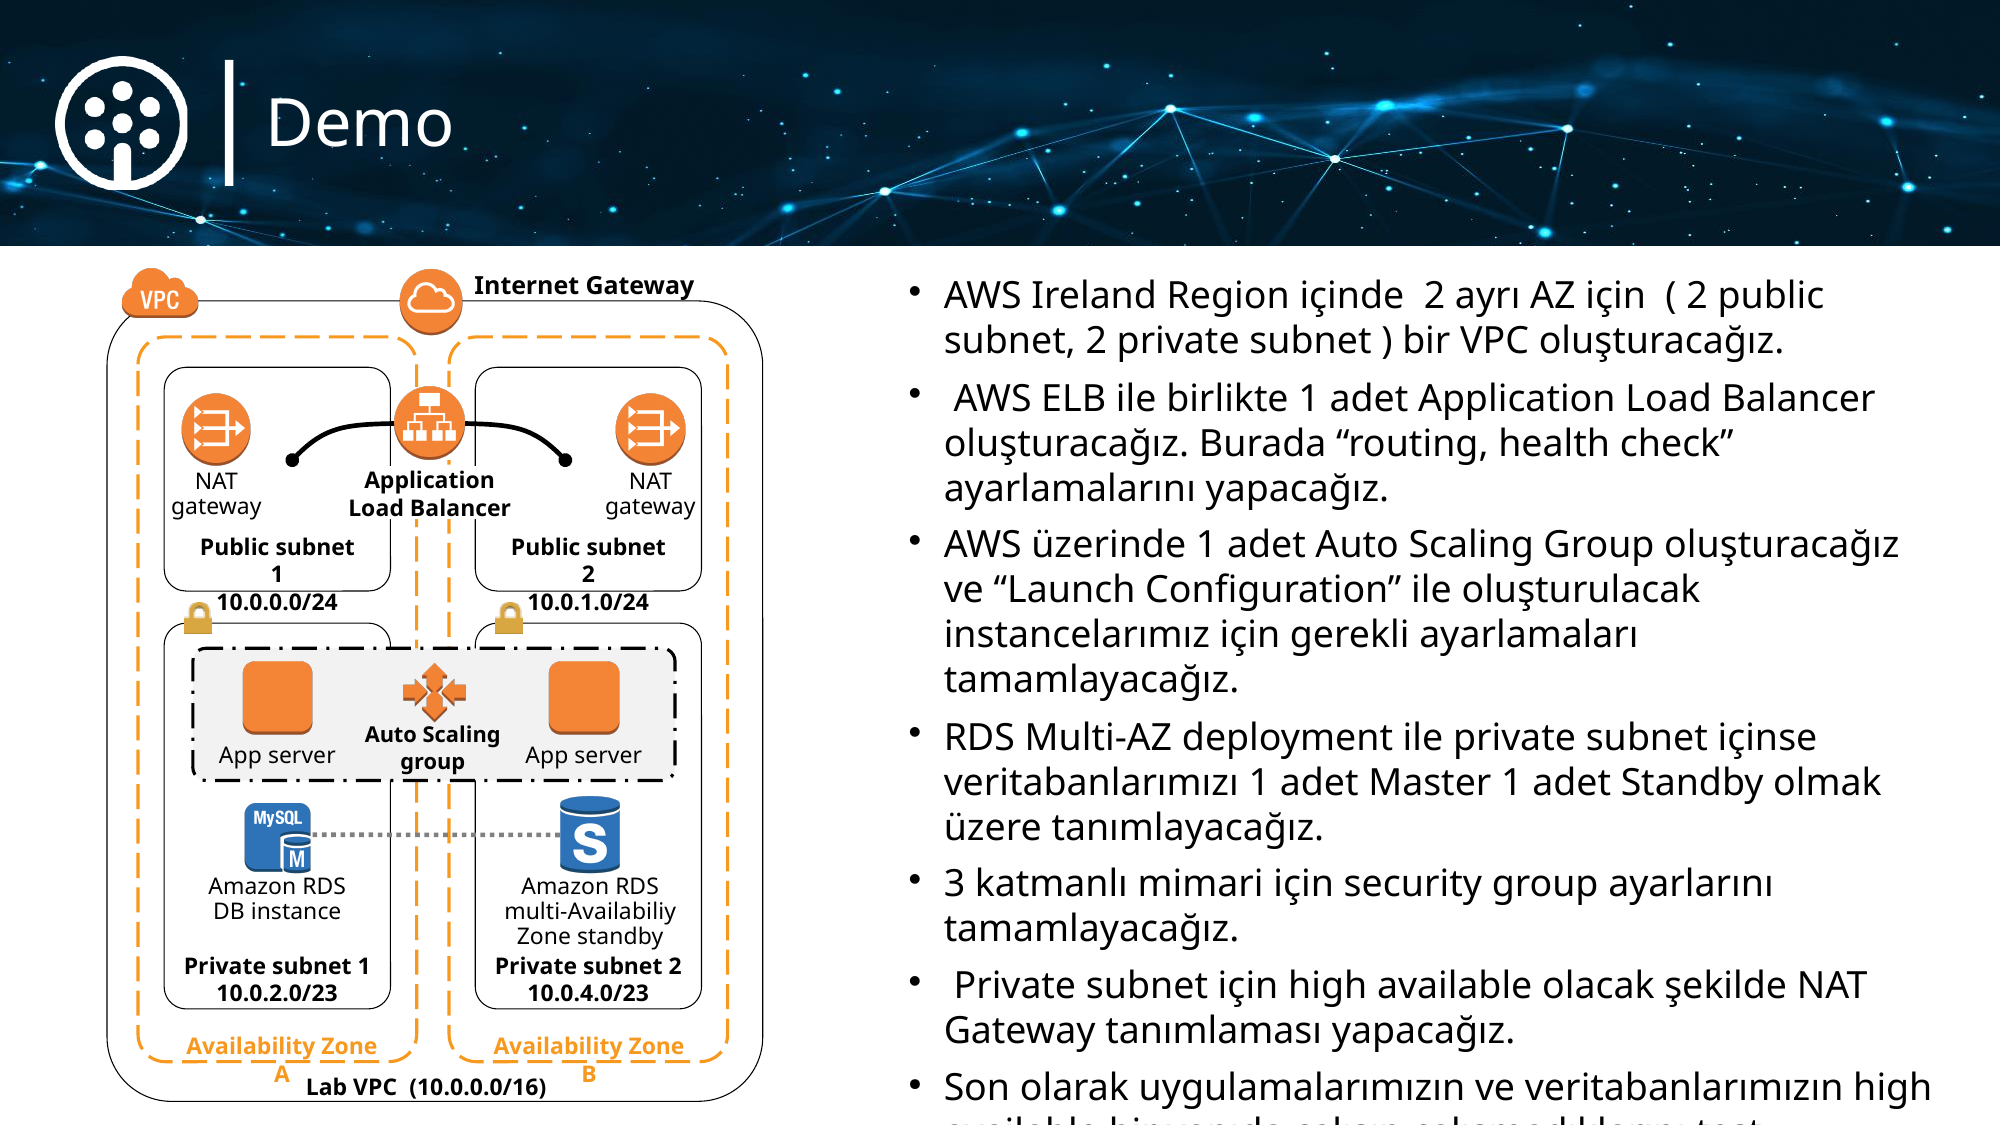

Demo
Internet Gateway
AWS Ireland Region içinde 2 ayrı AZ için ( 2 public subnet, 2 private subnet ) bir VPC oluşturacağız.
 AWS ELB ile birlikte 1 adet Application Load Balancer oluşturacağız. Burada “routing, health check” ayarlamalarını yapacağız.
AWS üzerinde 1 adet Auto Scaling Group oluşturacağız ve “Launch Configuration” ile oluşturulacak instancelarımız için gerekli ayarlamaları tamamlayacağız.
RDS Multi-AZ deployment ile private subnet içinse veritabanlarımızı 1 adet Master 1 adet Standby olmak üzere tanımlayacağız.
3 katmanlı mimari için security group ayarlarını tamamlayacağız.
 Private subnet için high available olacak şekilde NAT Gateway tanımlaması yapacağız.
Son olarak uygulamalarımızın ve veritabanlarımızın high available bir yapıda çalışıp çalışmadıklarını test edeceğiz.
Availability Zone A
Availability Zone B
Lab VPC (10.0.0.0/16)
Public subnet 1
10.0.0.0/24
Public subnet 2
10.0.1.0/24
Private subnet 1
10.0.2.0/23
Private subnet 2
10.0.4.0/23
Application
Load Balancer
NAT gateway
NAT gateway
Web
Server
Auto Scaling group
App server
App server
Amazon RDS
DB instance
Amazon RDS multi-Availabiliy Zone standby